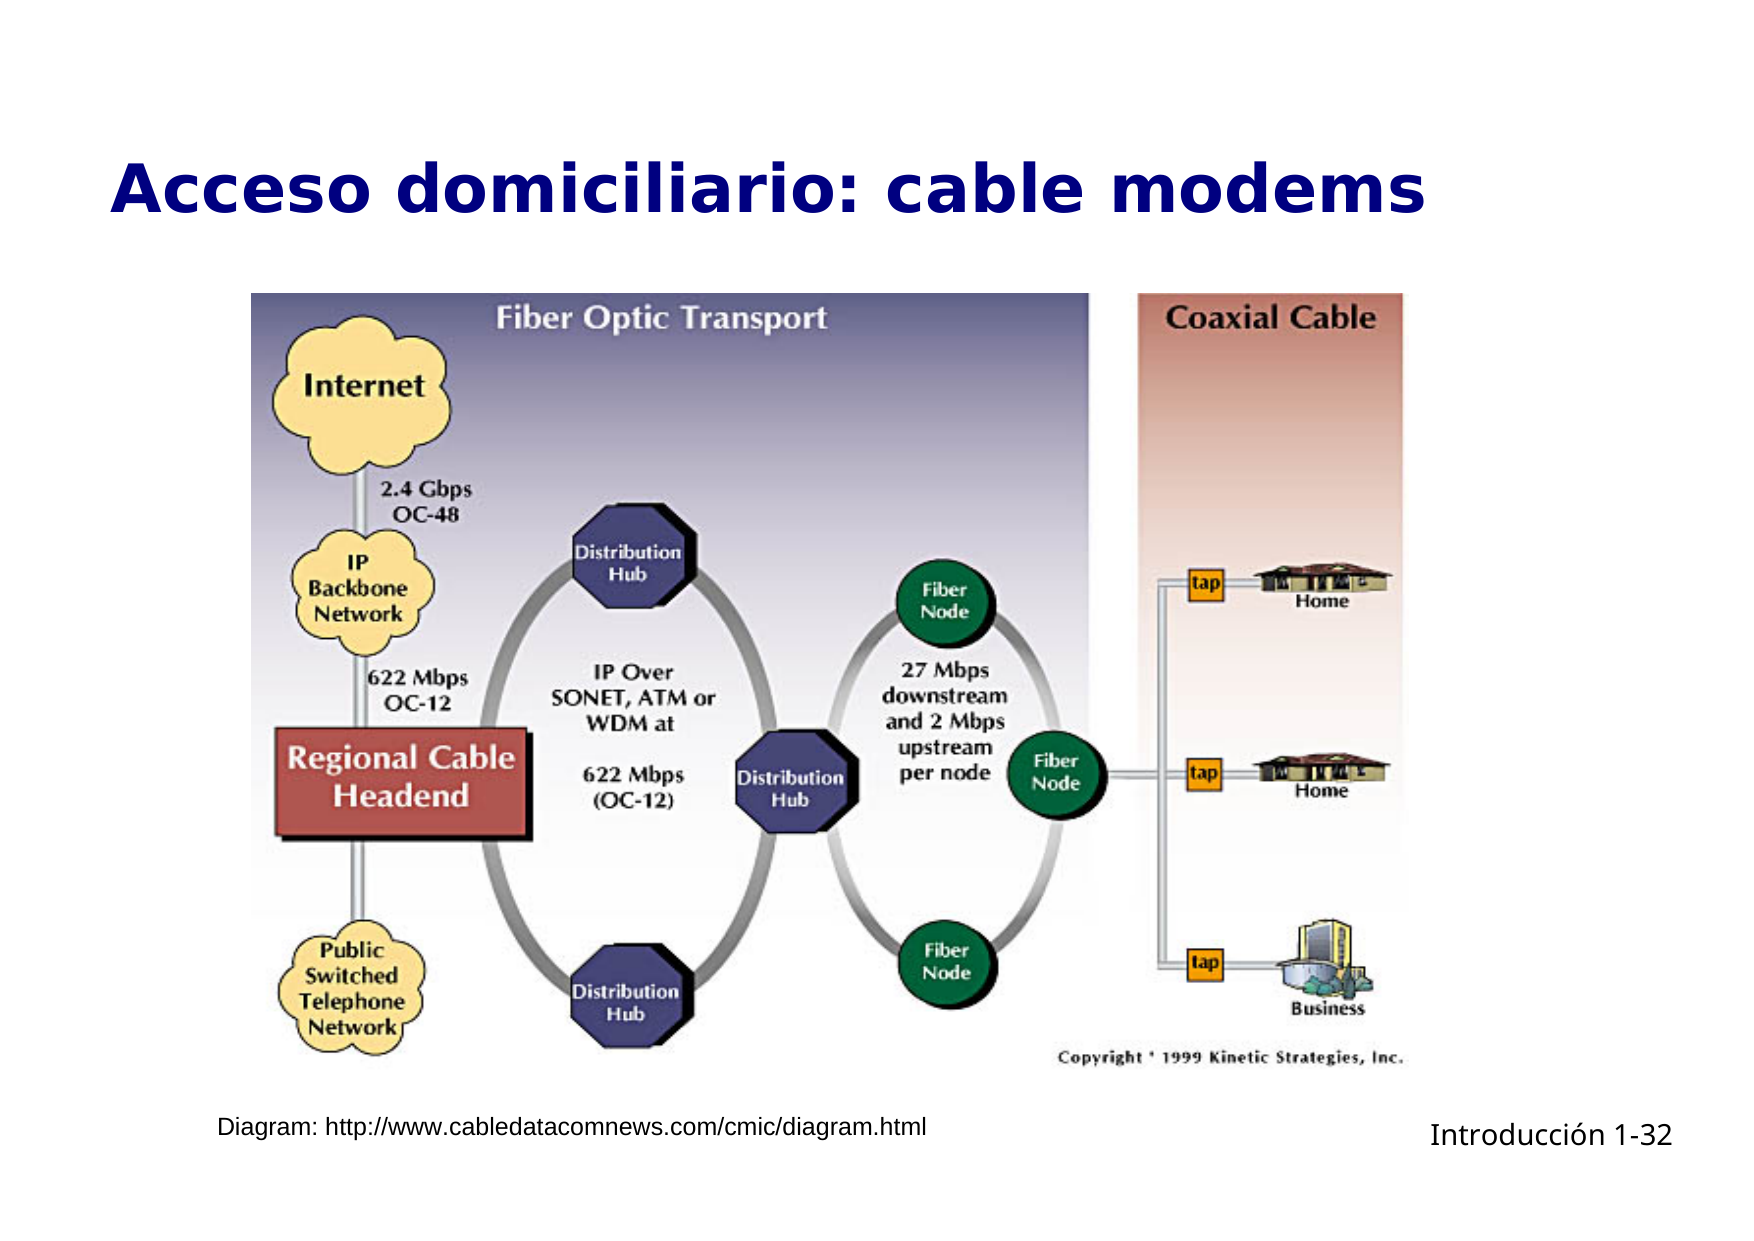

# Acceso domiciliario: cable modems
Diagram: http://www.cabledatacomnews.com/cmic/diagram.html